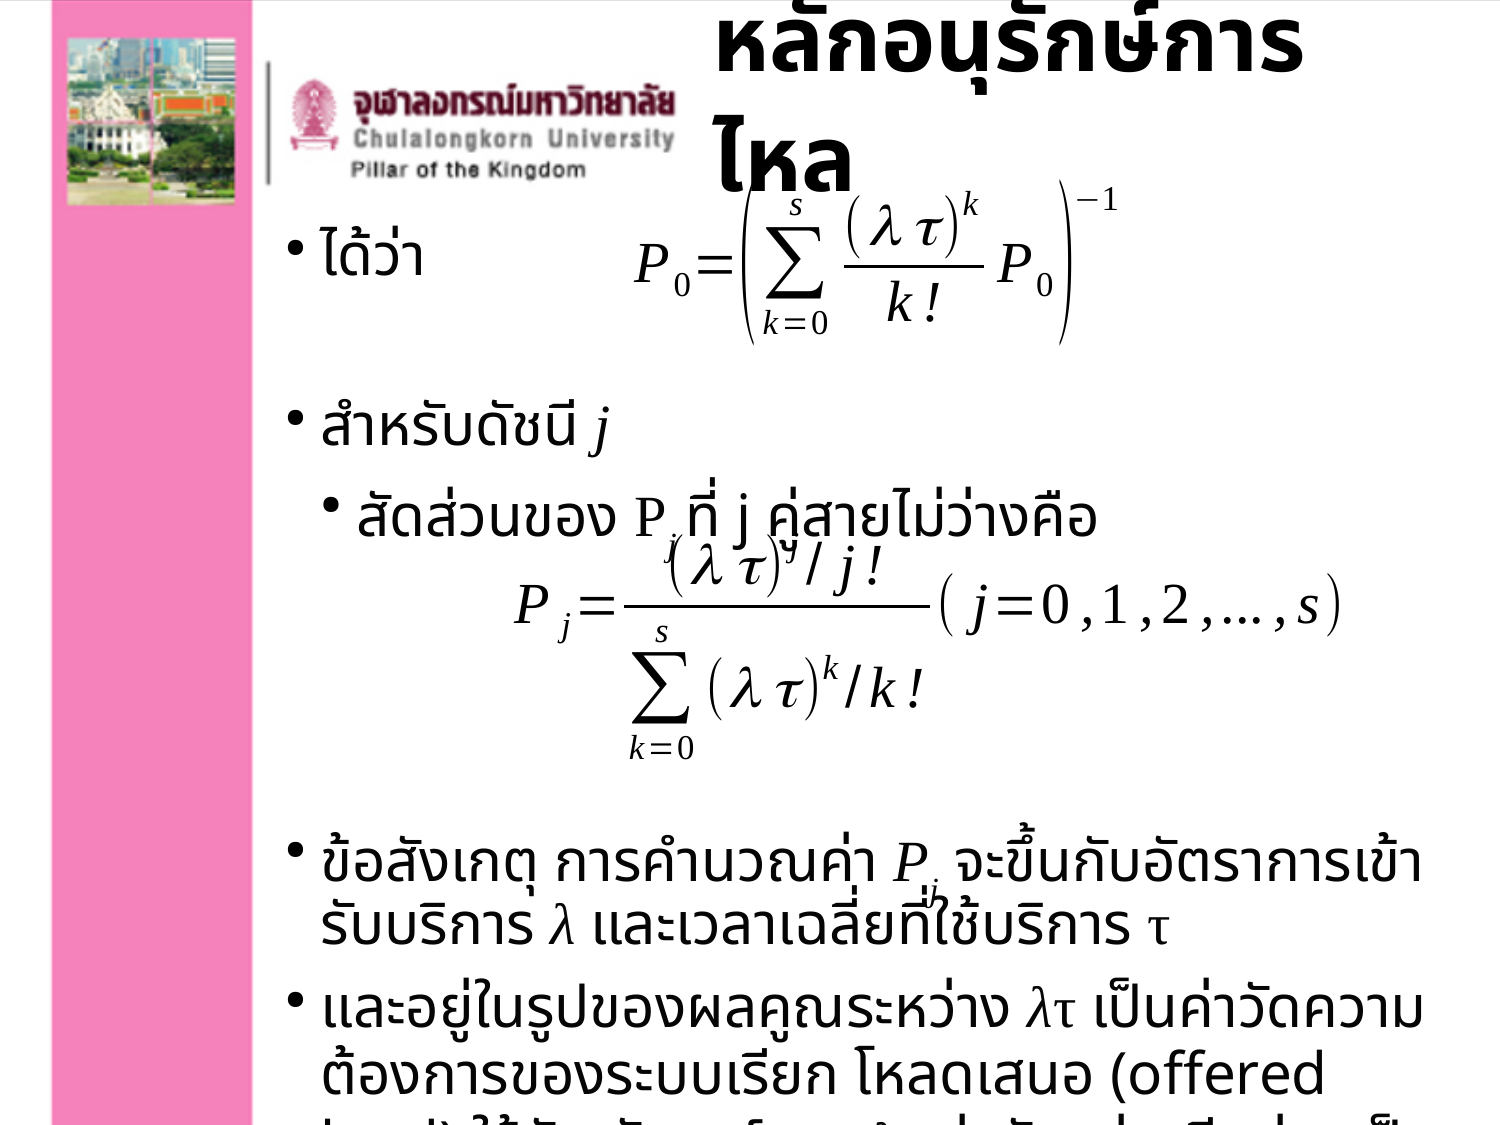

# หลักอนุรักษ์การไหล
ได้ว่า
สำหรับดัชนี j
สัดส่วนของ Pj ที่ j คู่สายไม่ว่างคือ
ข้อสังเกตุ การคำนวณค่า Pj จะขึ้นกับอัตราการเข้ารับบริการ λ และเวลาเฉลี่ยที่ใช้บริการ τ
และอยู่ในรูปของผลคูณระหว่าง λτ เป็นค่าวัดความต้องการของระบบเรียก โหลดเสนอ (offered load) ใช้สัญลักษณ์ a = λτ ค่าดังกล่าวมีหน่วยเป็น เออร์แลง (erlang)